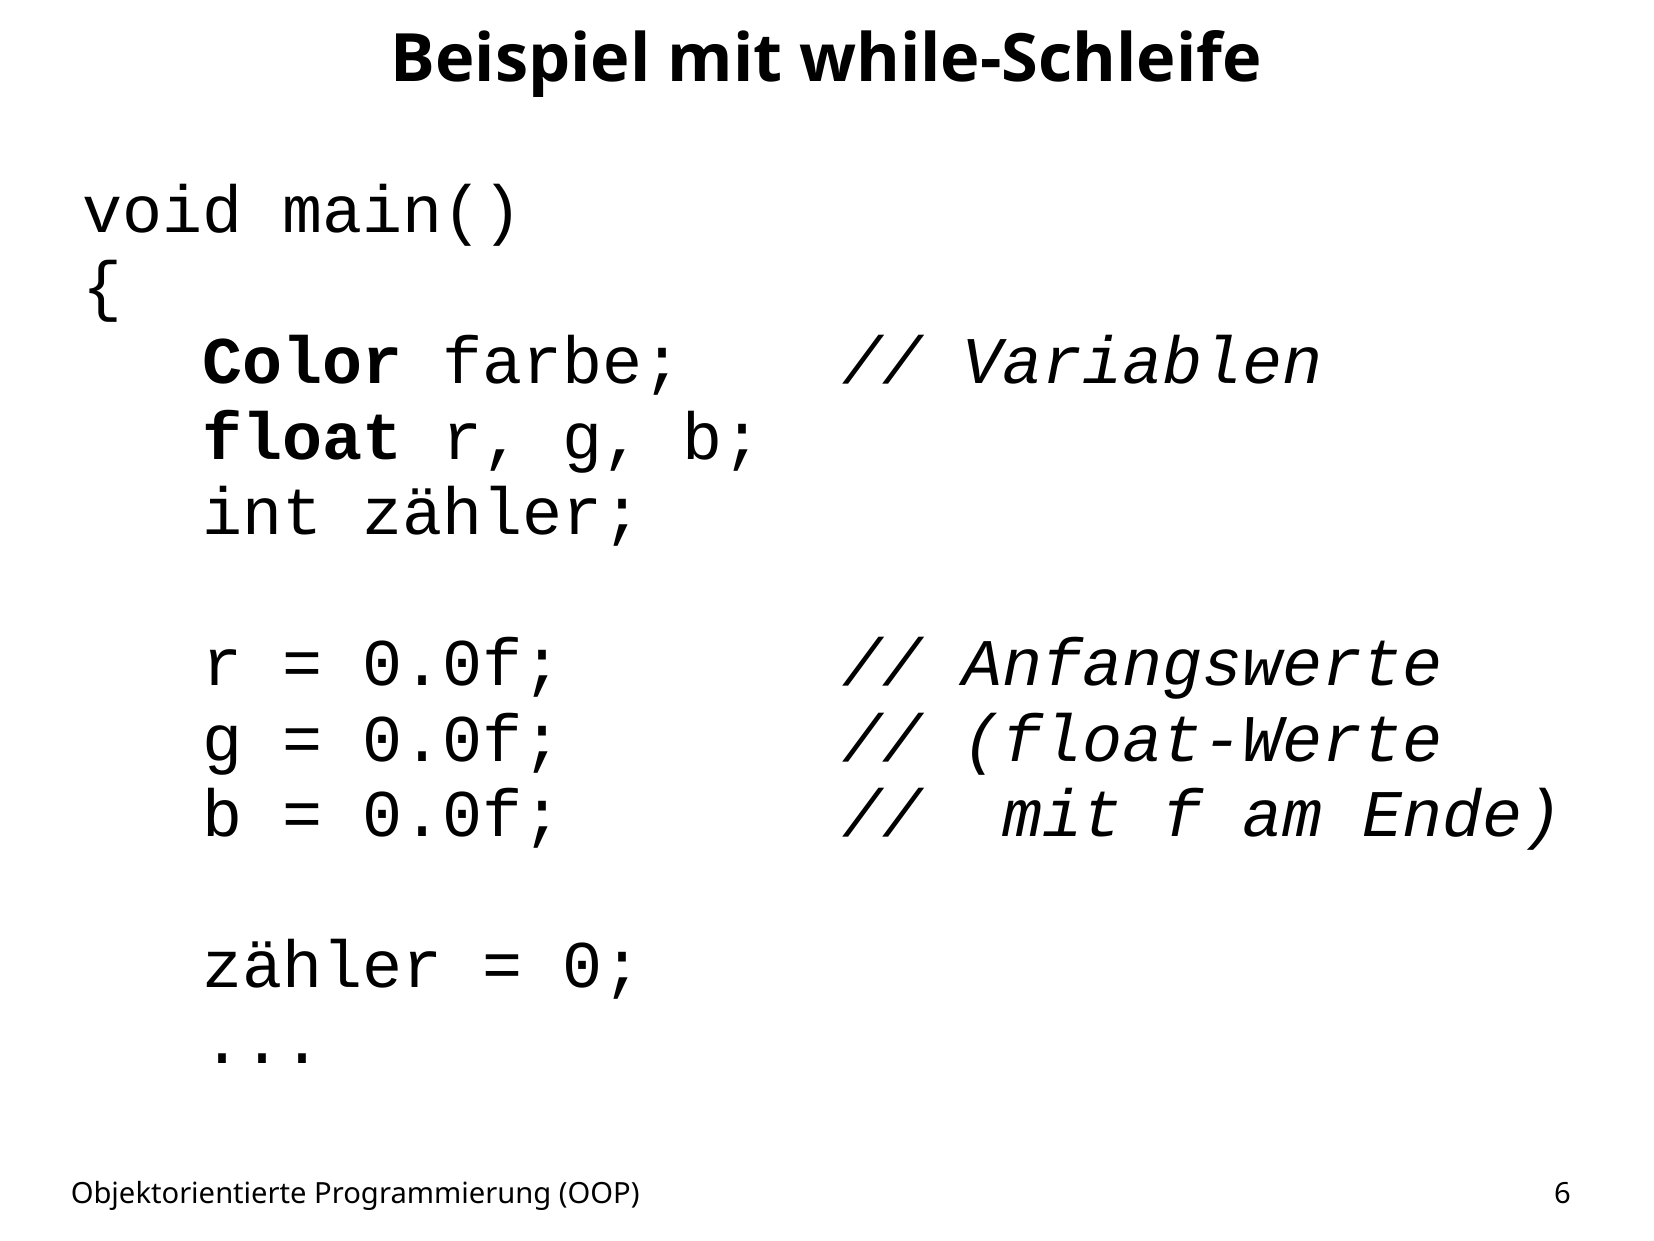

# Beispiel mit while-Schleife
void main()
{
 Color farbe; // Variablen
 float r, g, b;
 int zähler;
 r = 0.0f; // Anfangswerte
 g = 0.0f; // (float-Werte
 b = 0.0f; // mit f am Ende)
 zähler = 0;
 ...
Objektorientierte Programmierung (OOP)
6